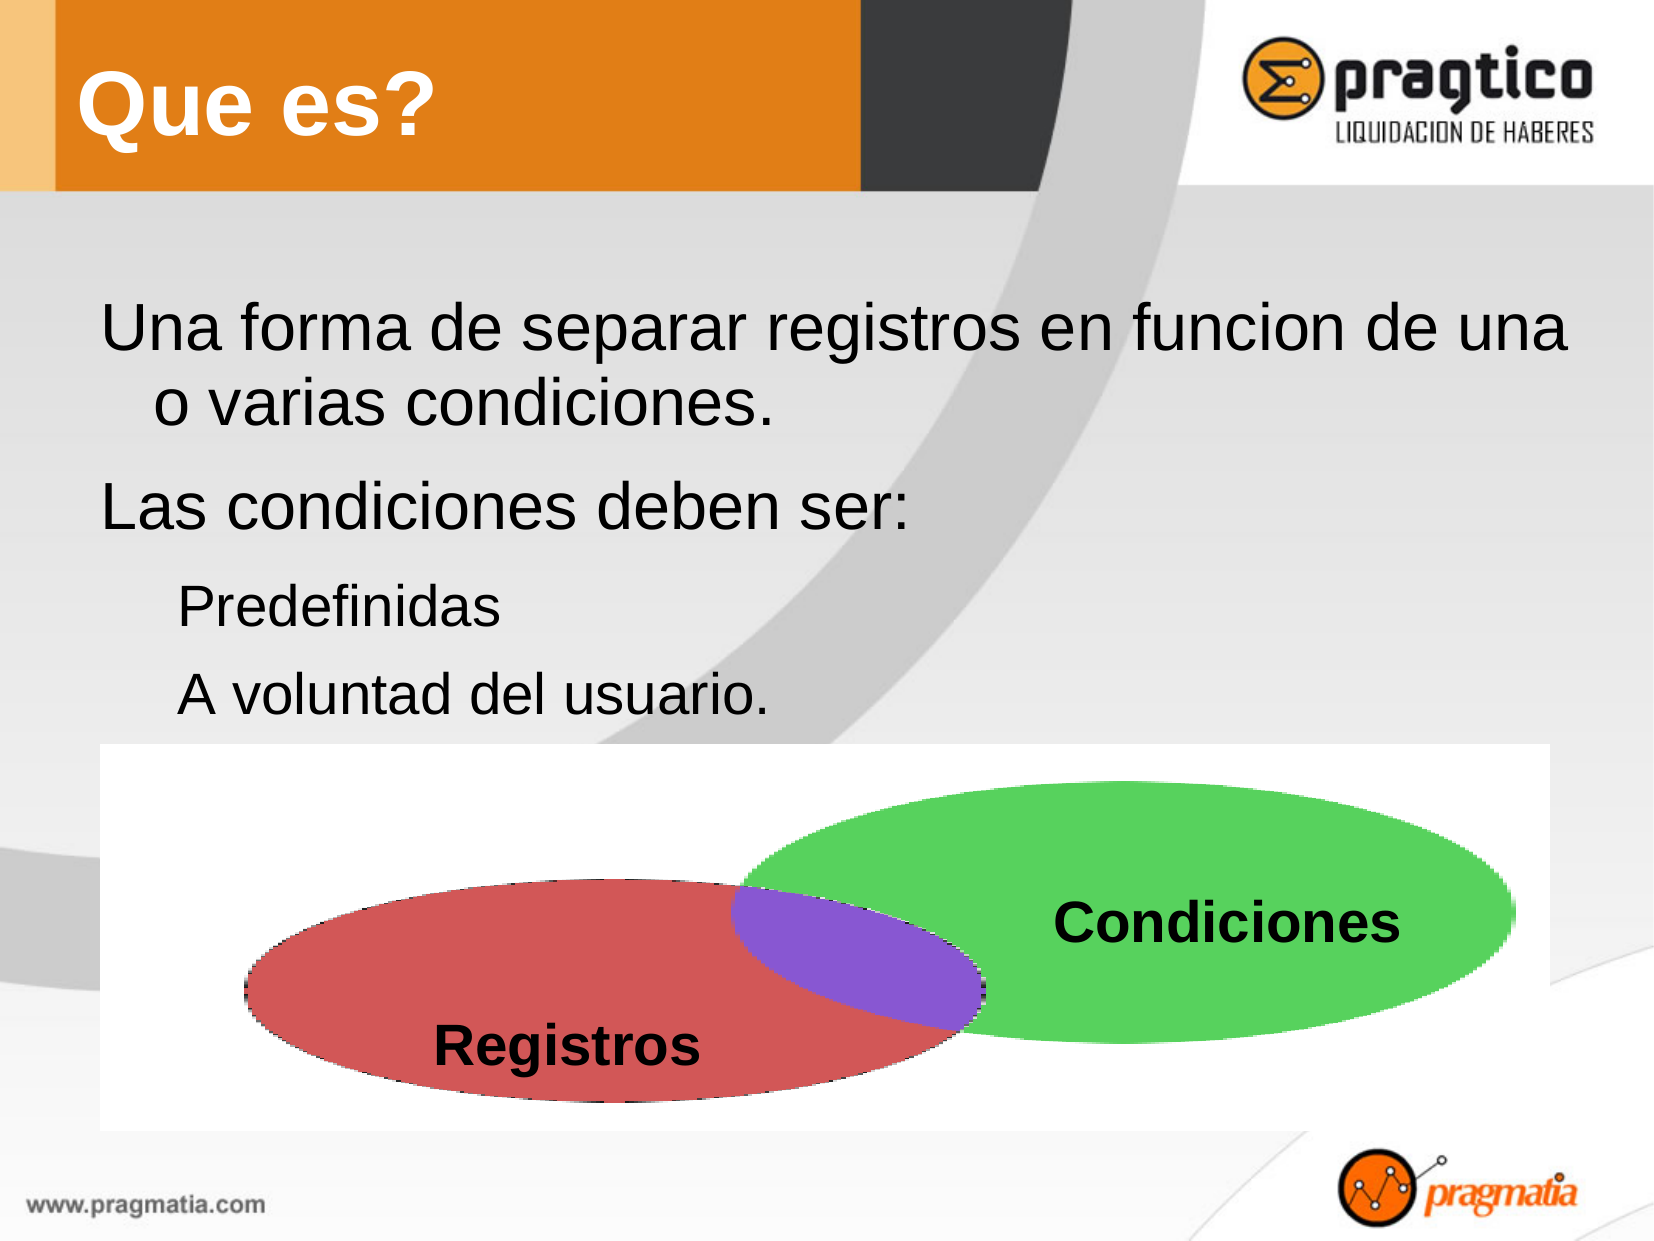

# Que es?
Una forma de separar registros en funcion de una o varias condiciones.
Las condiciones deben ser:
Predefinidas
A voluntad del usuario.
Condiciones
Registros